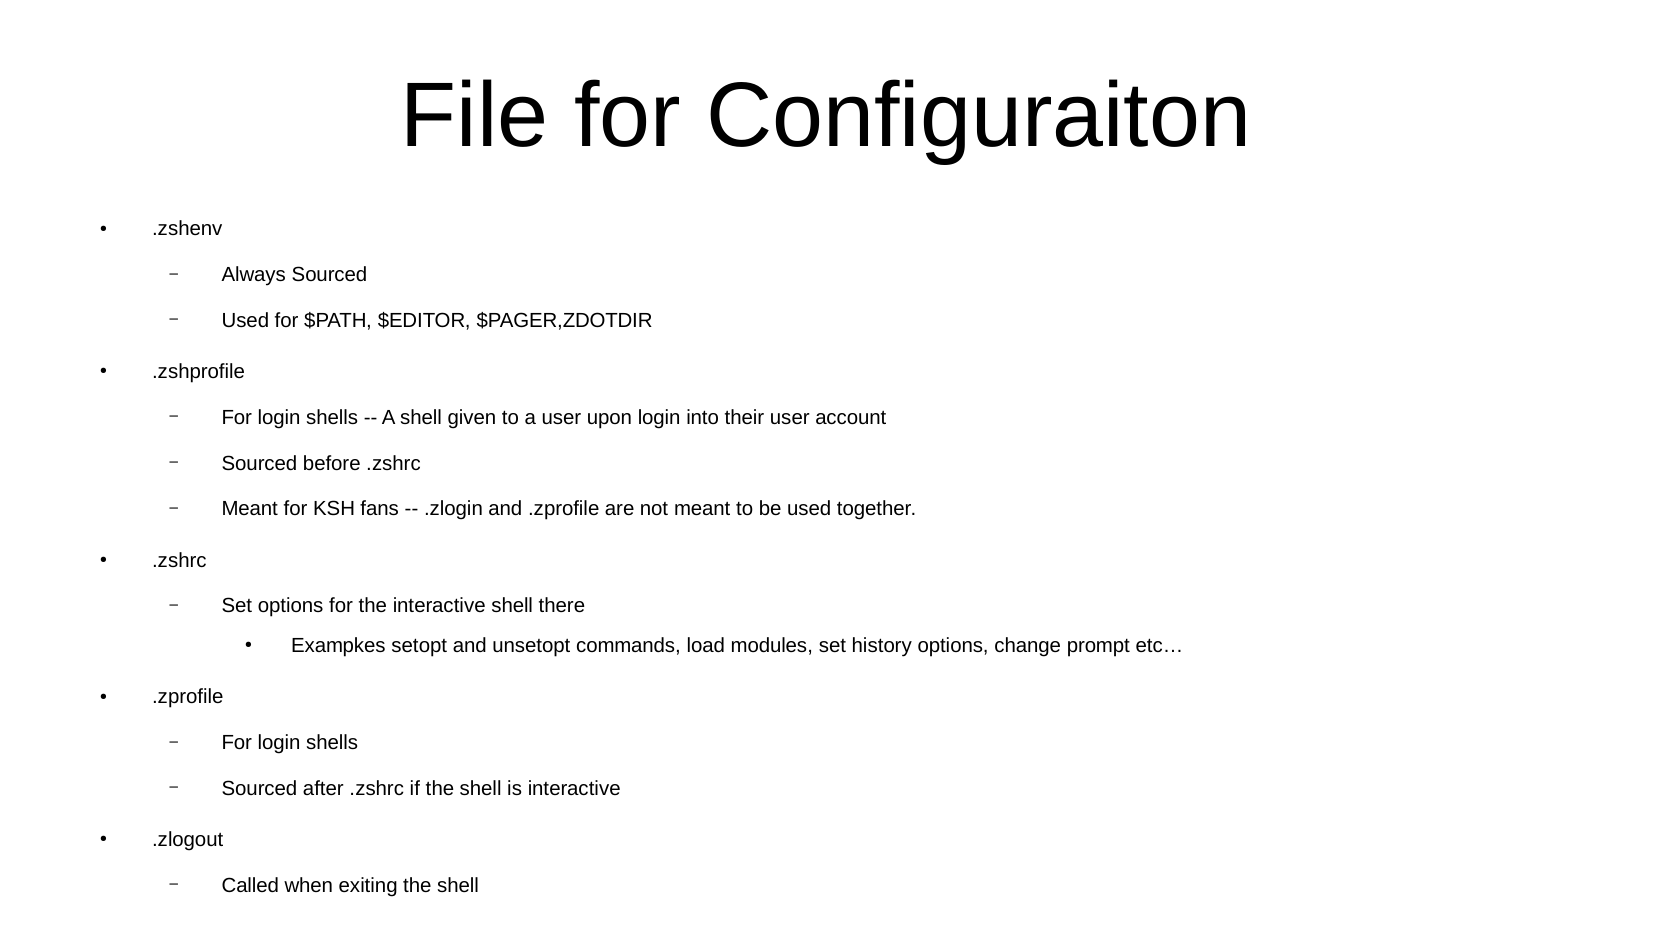

# File for Configuraiton
.zshenv
Always Sourced
Used for $PATH, $EDITOR, $PAGER,ZDOTDIR
.zshprofile
For login shells -- A shell given to a user upon login into their user account
Sourced before .zshrc
Meant for KSH fans -- .zlogin and .zprofile are not meant to be used together.
.zshrc
Set options for the interactive shell there
Exampkes setopt and unsetopt commands, load modules, set history options, change prompt etc…
.zprofile
For login shells
Sourced after .zshrc if the shell is interactive
.zlogout
Called when exiting the shell